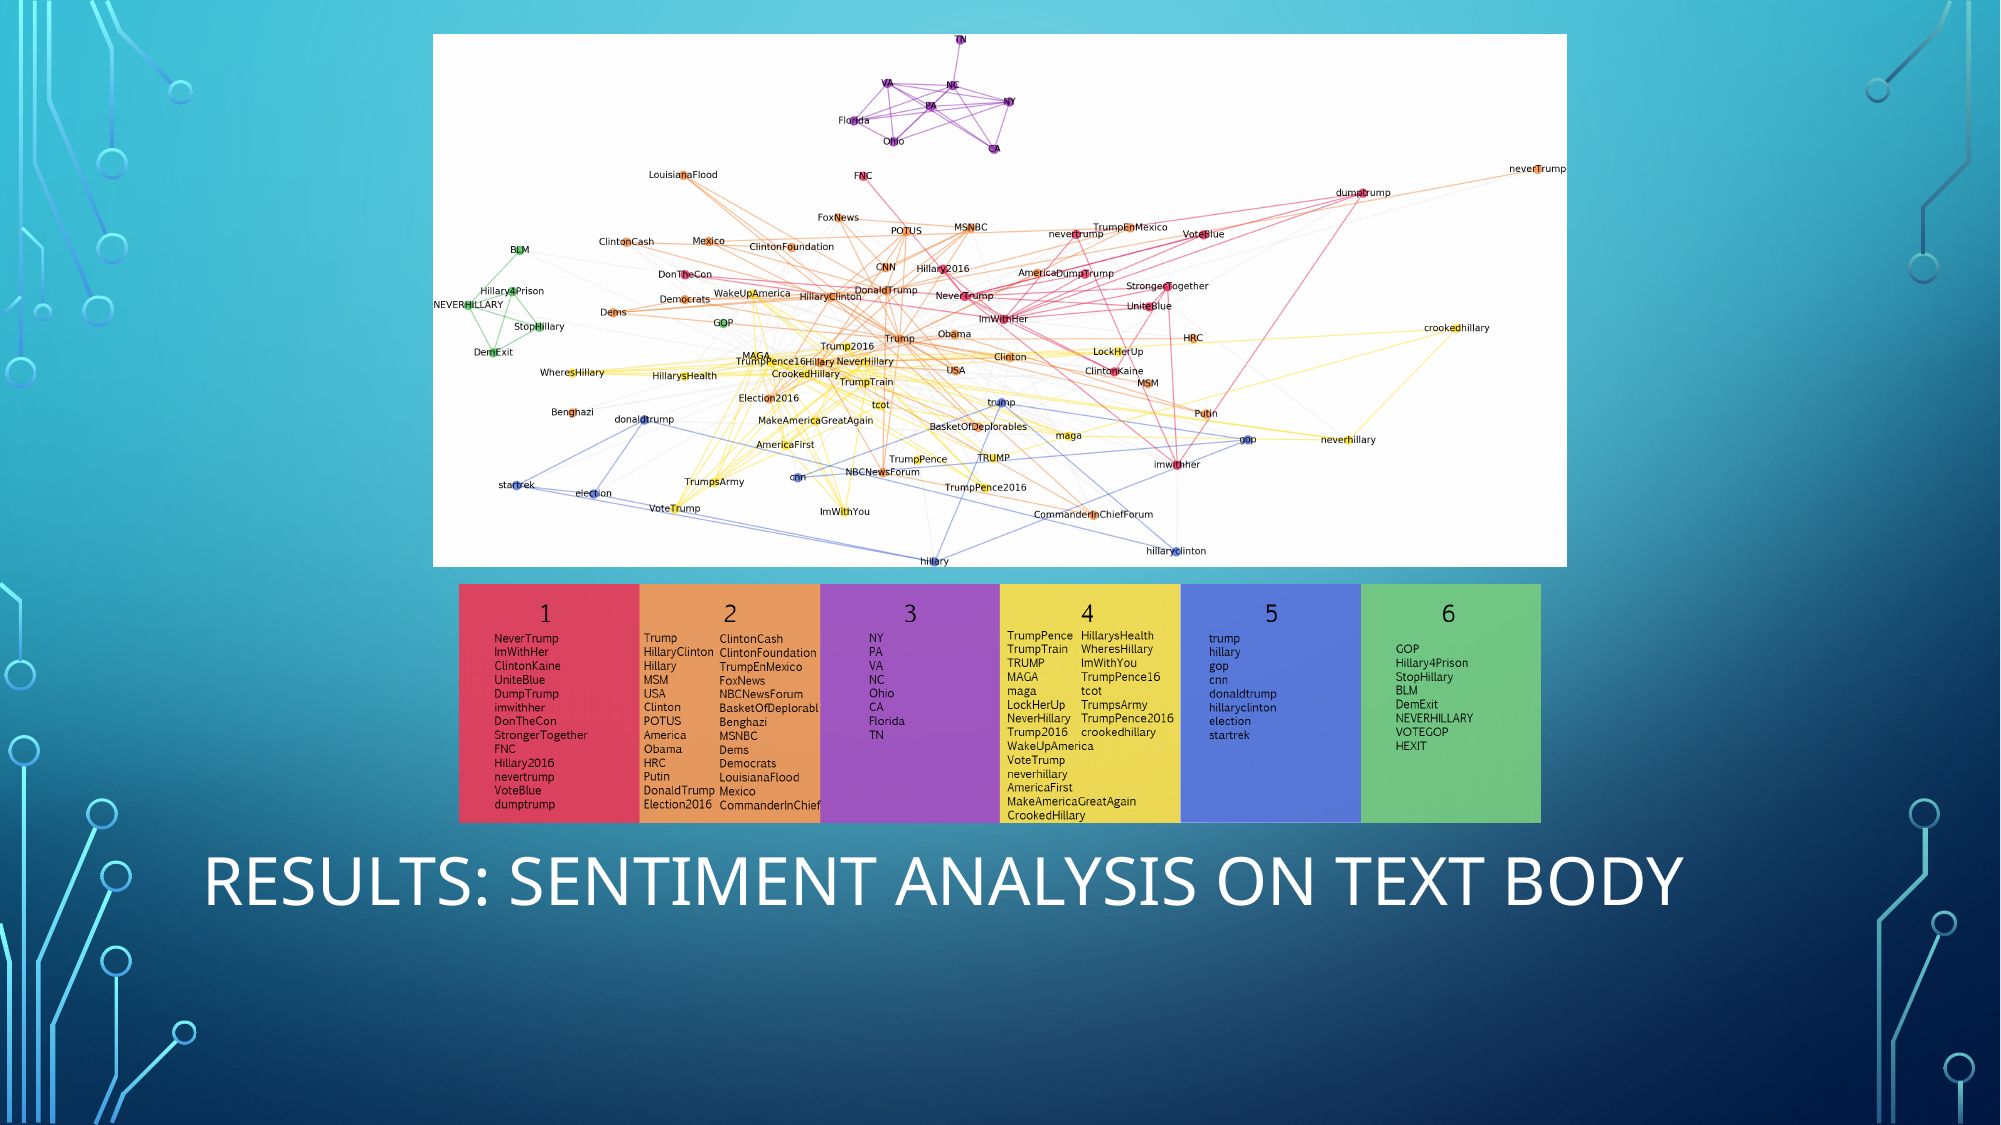

# Results: sentiment analysis on text body